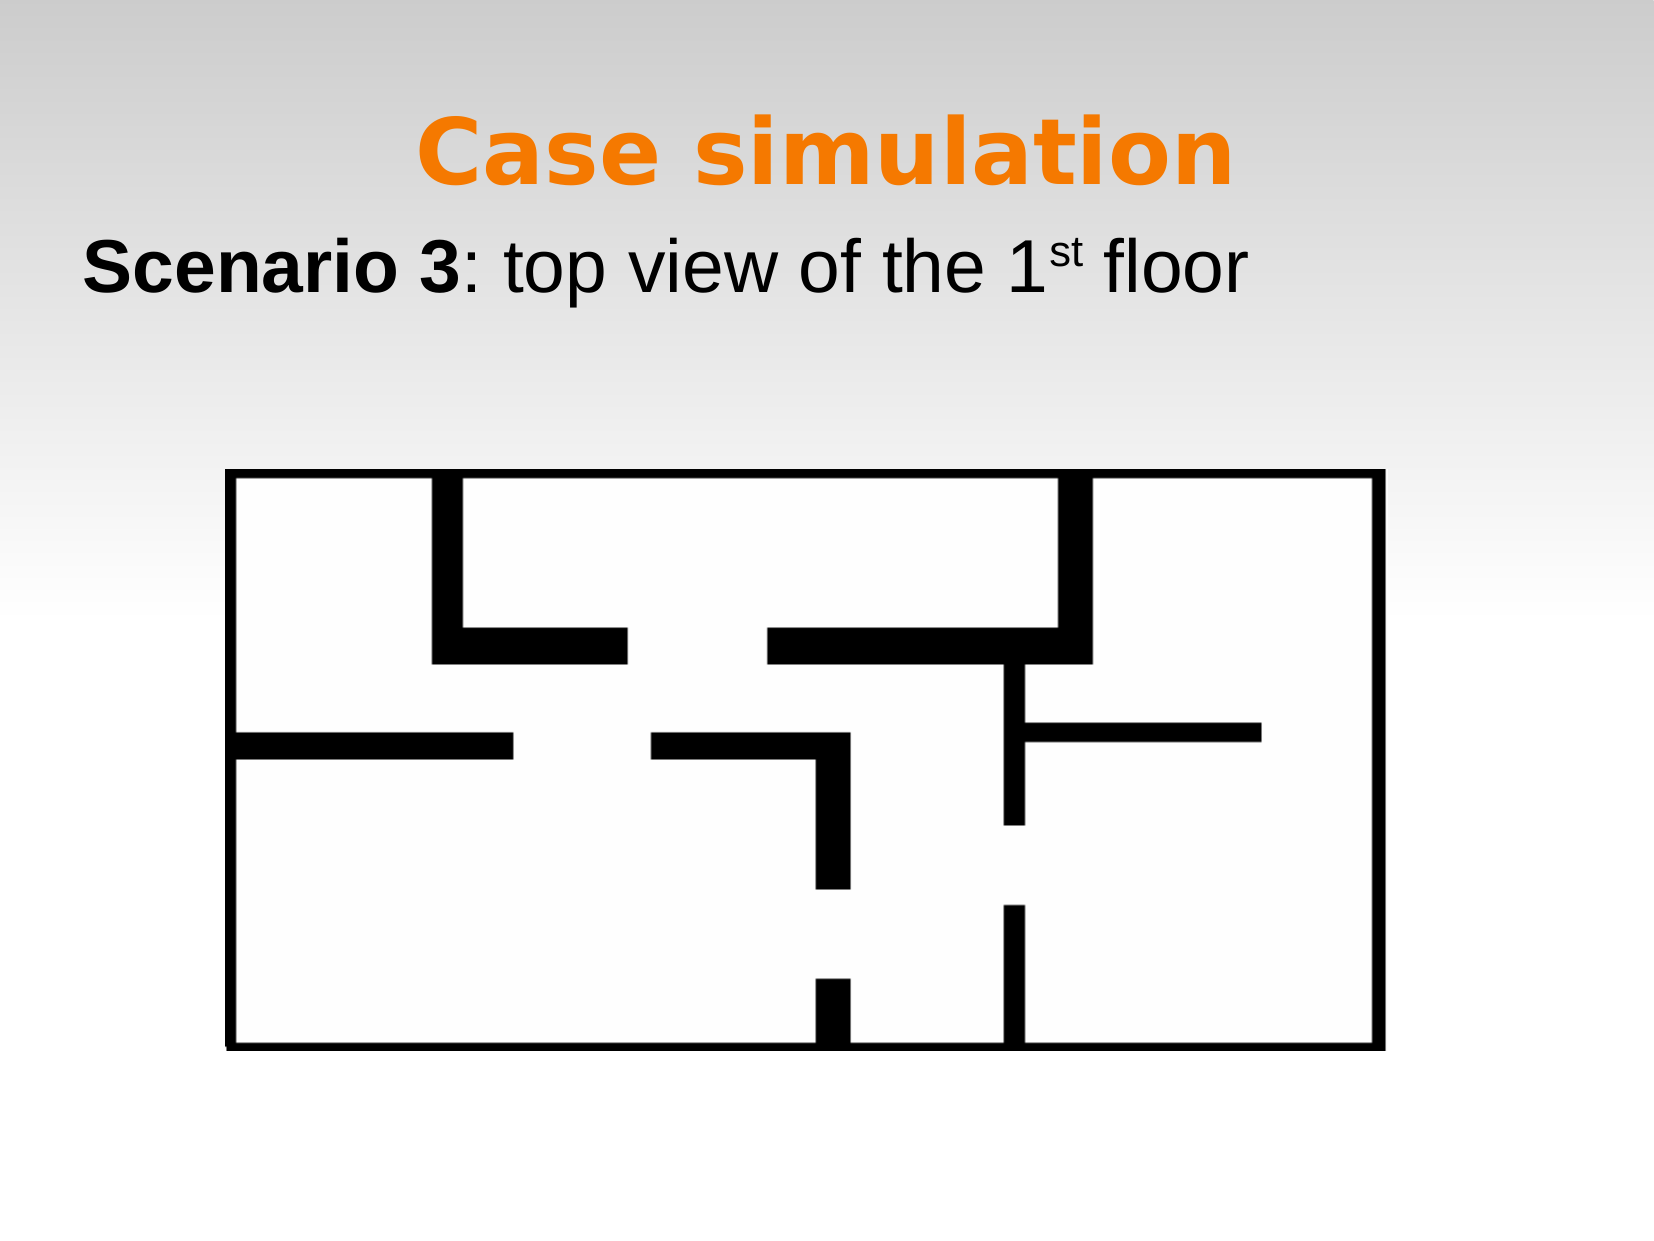

# Scenario 3: top view of the 1st floor
Case simulation